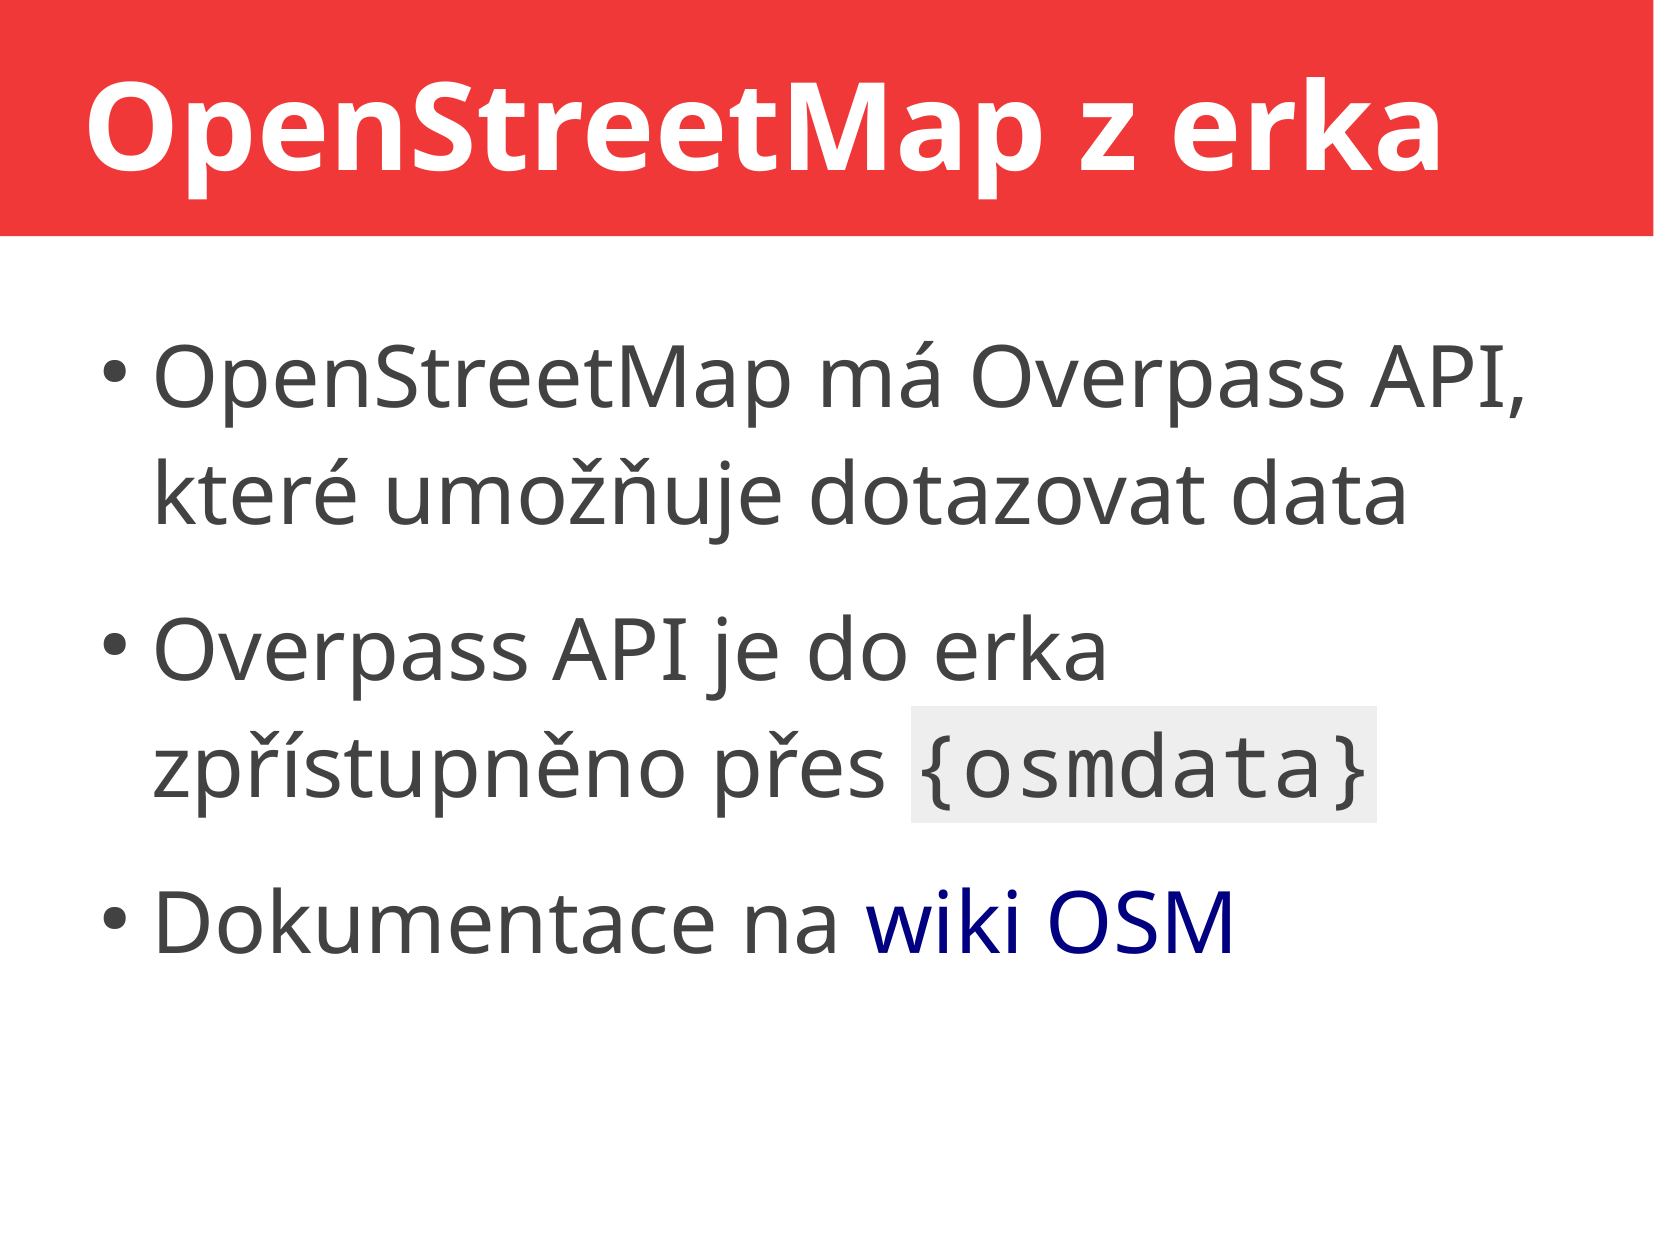

# OpenStreetMap z erka
OpenStreetMap má Overpass API, které umožňuje dotazovat data
Overpass API je do erka zpřístupněno přes {osmdata}
Dokumentace na wiki OSM